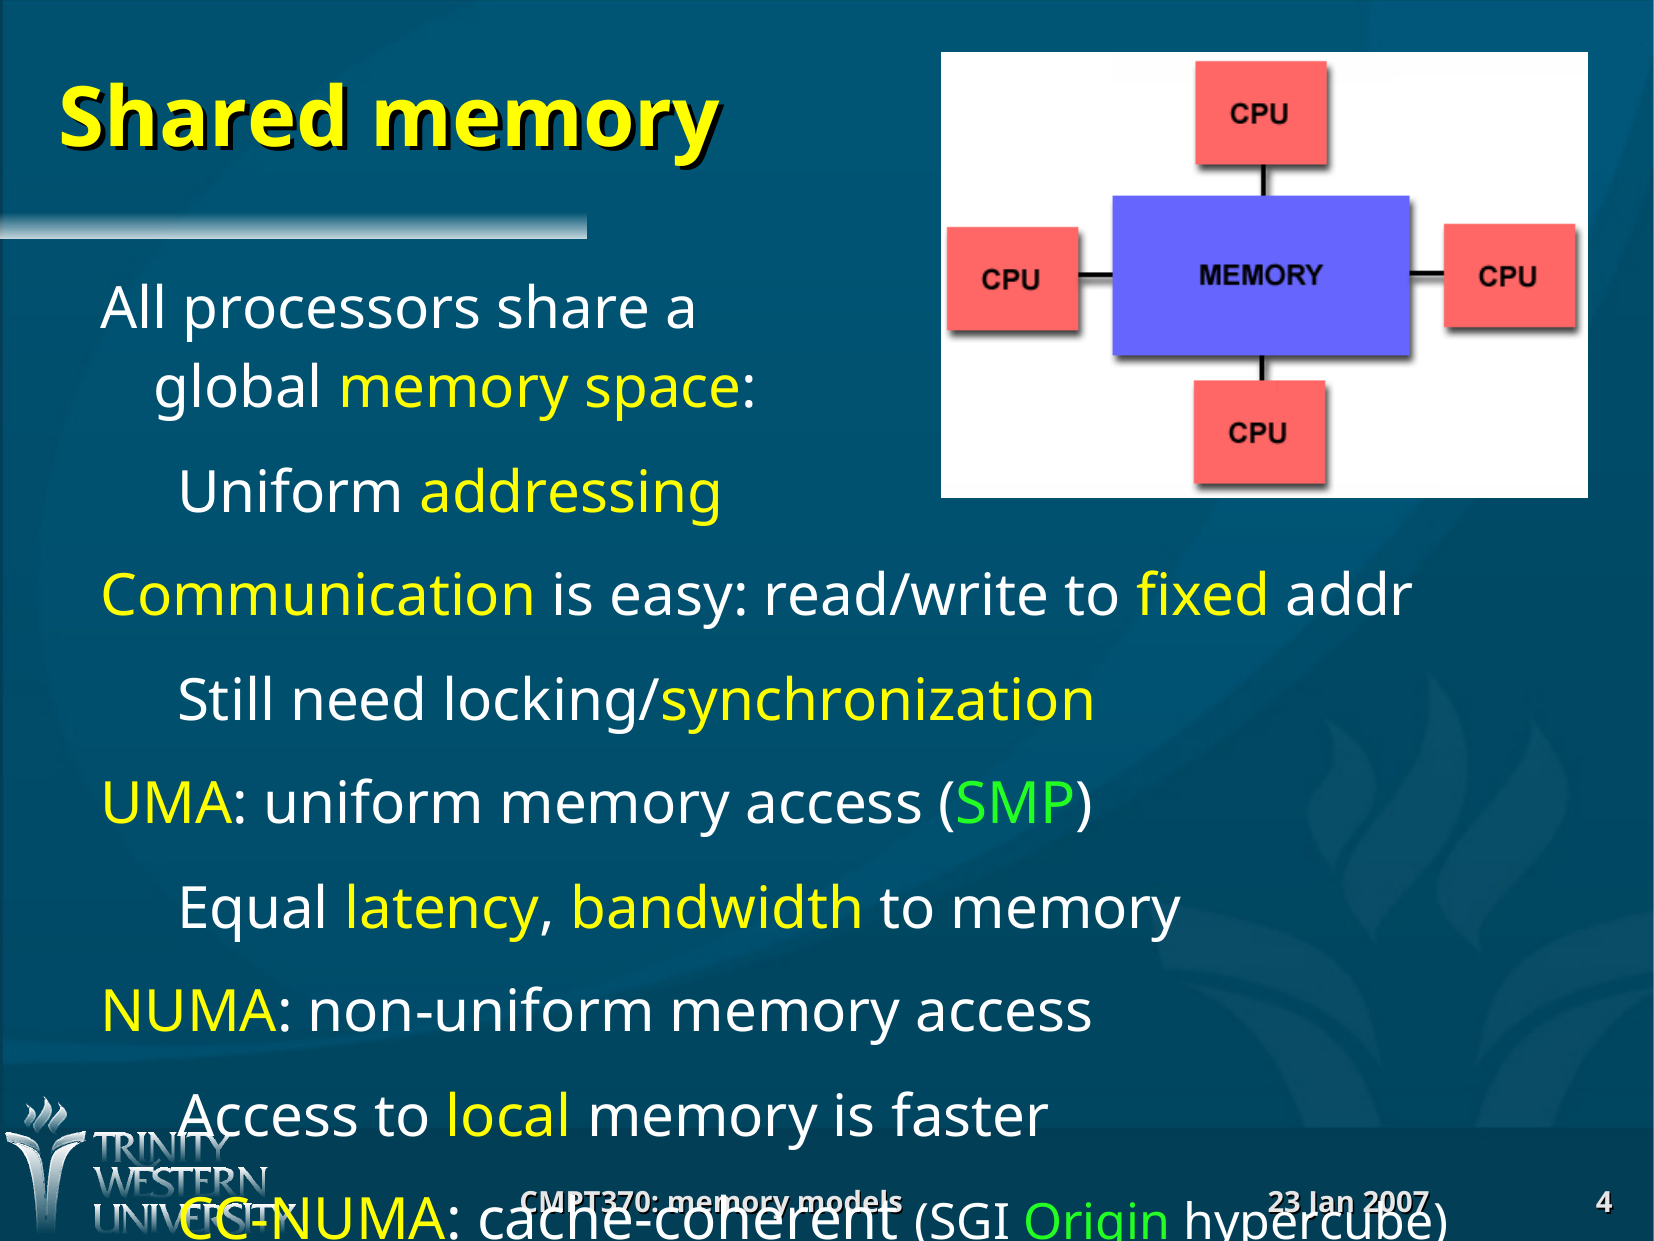

# Shared memory
All processors share a
global memory space:
Uniform addressing
Communication is easy: read/write to fixed addr
Still need locking/synchronization
UMA: uniform memory access (SMP)
Equal latency, bandwidth to memory
NUMA: non-uniform memory access
Access to local memory is faster
CC-NUMA: cache-coherent (SGI Origin hypercube)
CMPT370: memory models
23 Jan 2007
4